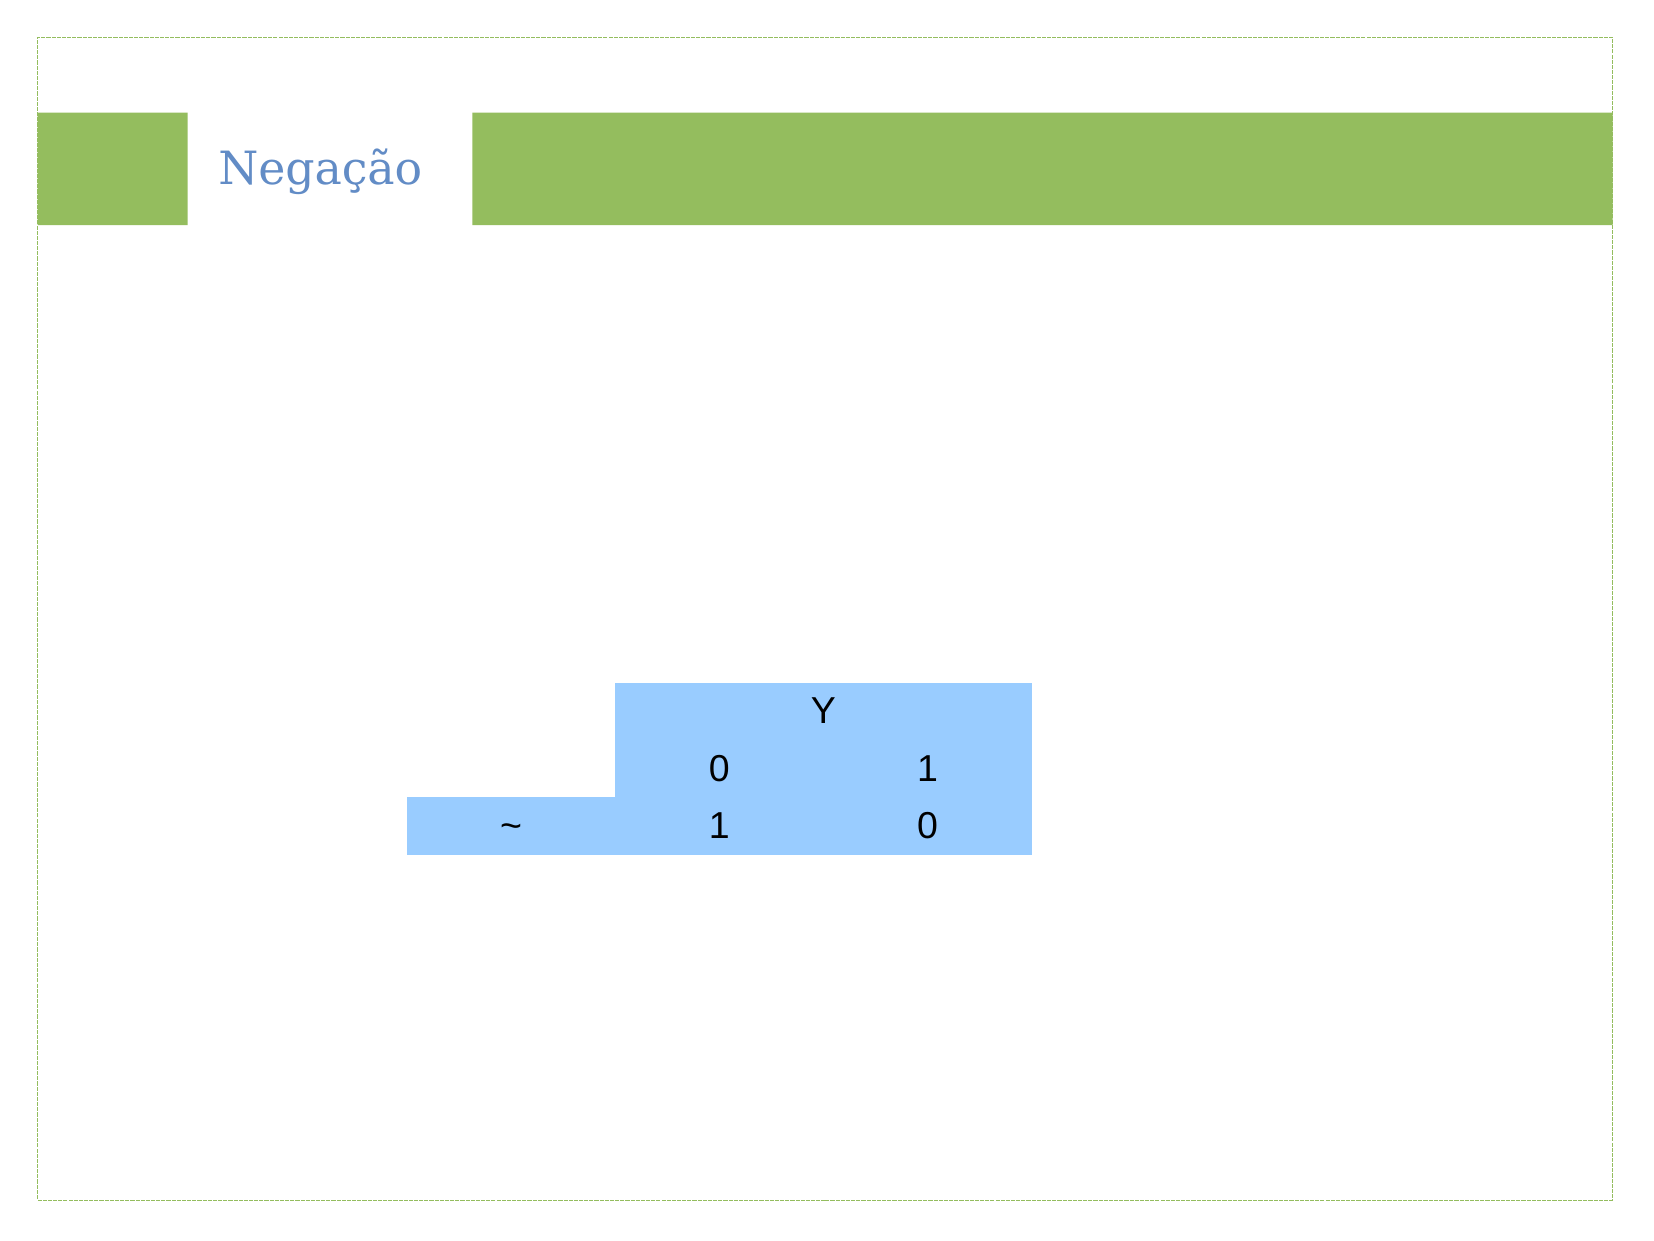

Negação
| | Y | |
| --- | --- | --- |
| | 0 | 1 |
| ~ | 1 | 0 |